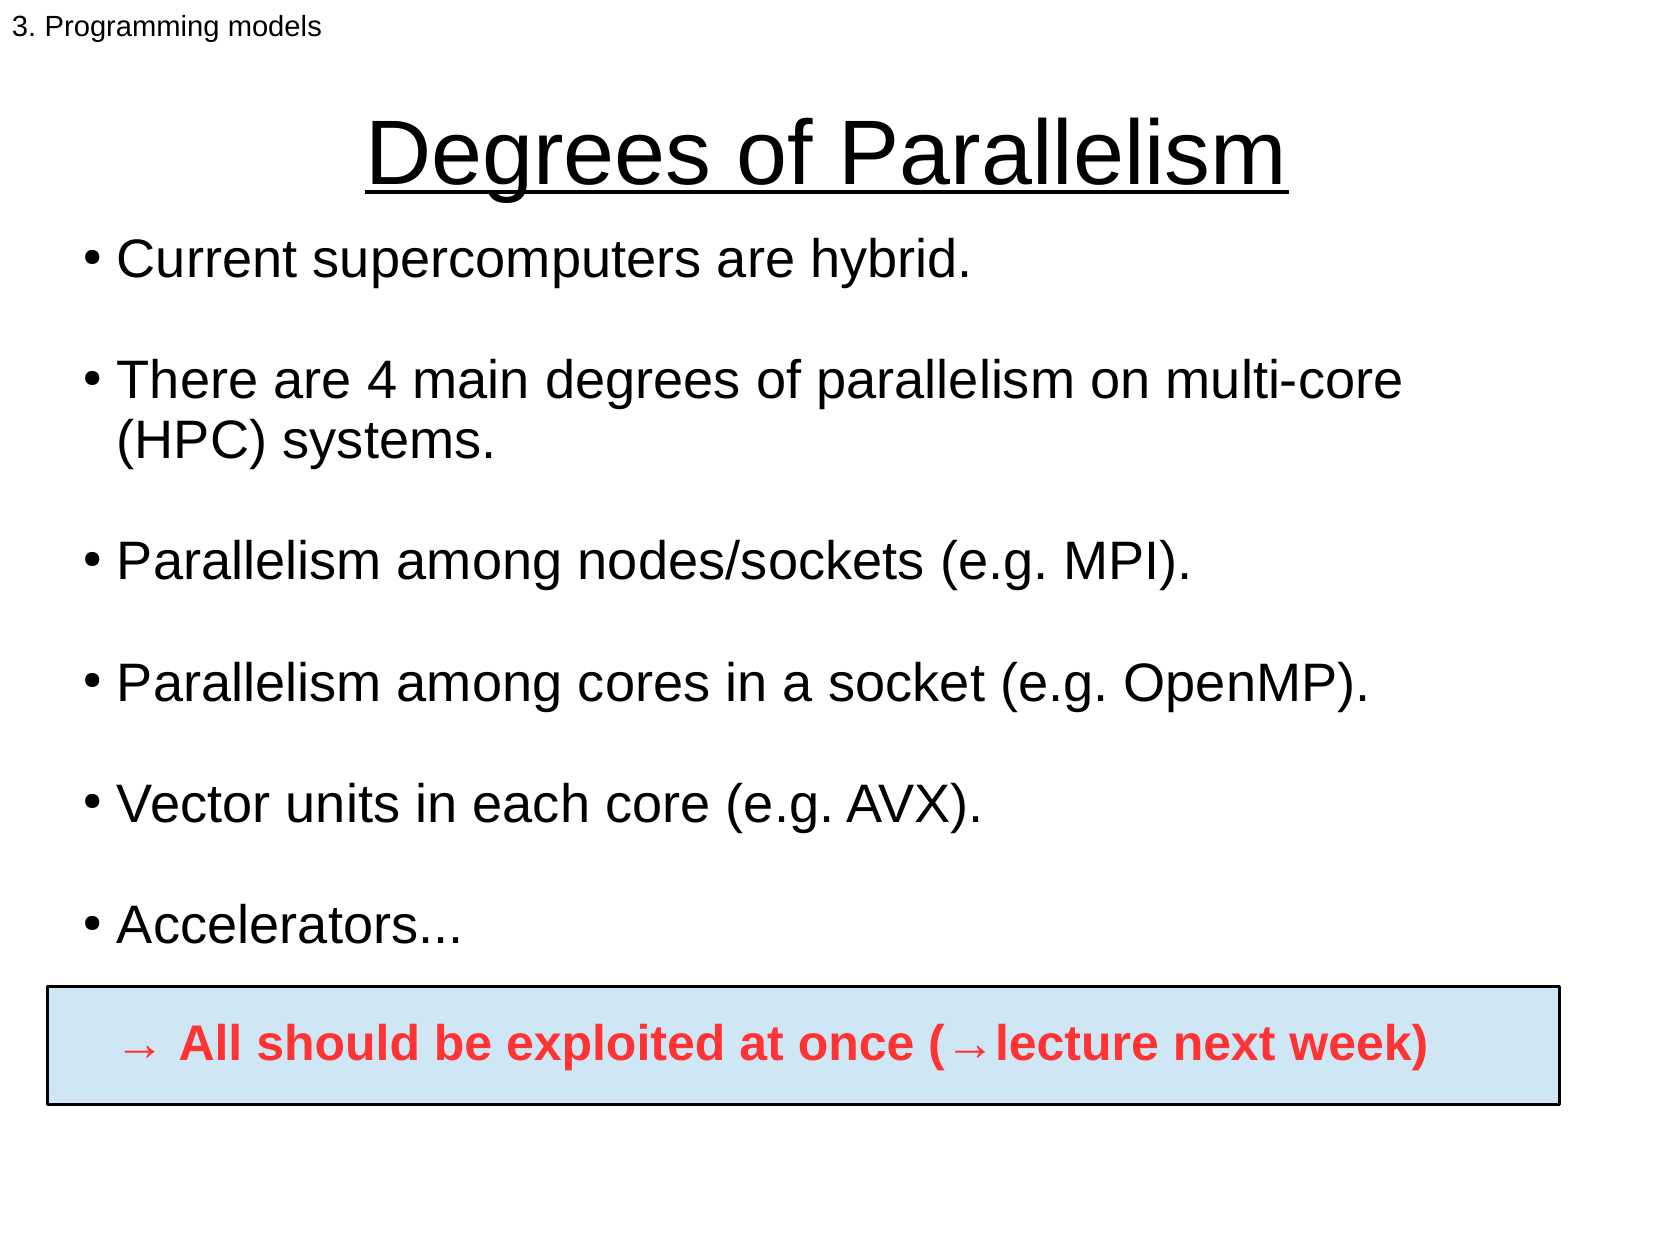

3. Programming models
# Degrees of Parallelism
 Current supercomputers are hybrid.
 There are 4 main degrees of parallelism on multi-core
 (HPC) systems.
 Parallelism among nodes/sockets (e.g. MPI).
 Parallelism among cores in a socket (e.g. OpenMP).
 Vector units in each core (e.g. AVX).
 Accelerators...
 → All should be exploited at once (→lecture next week)